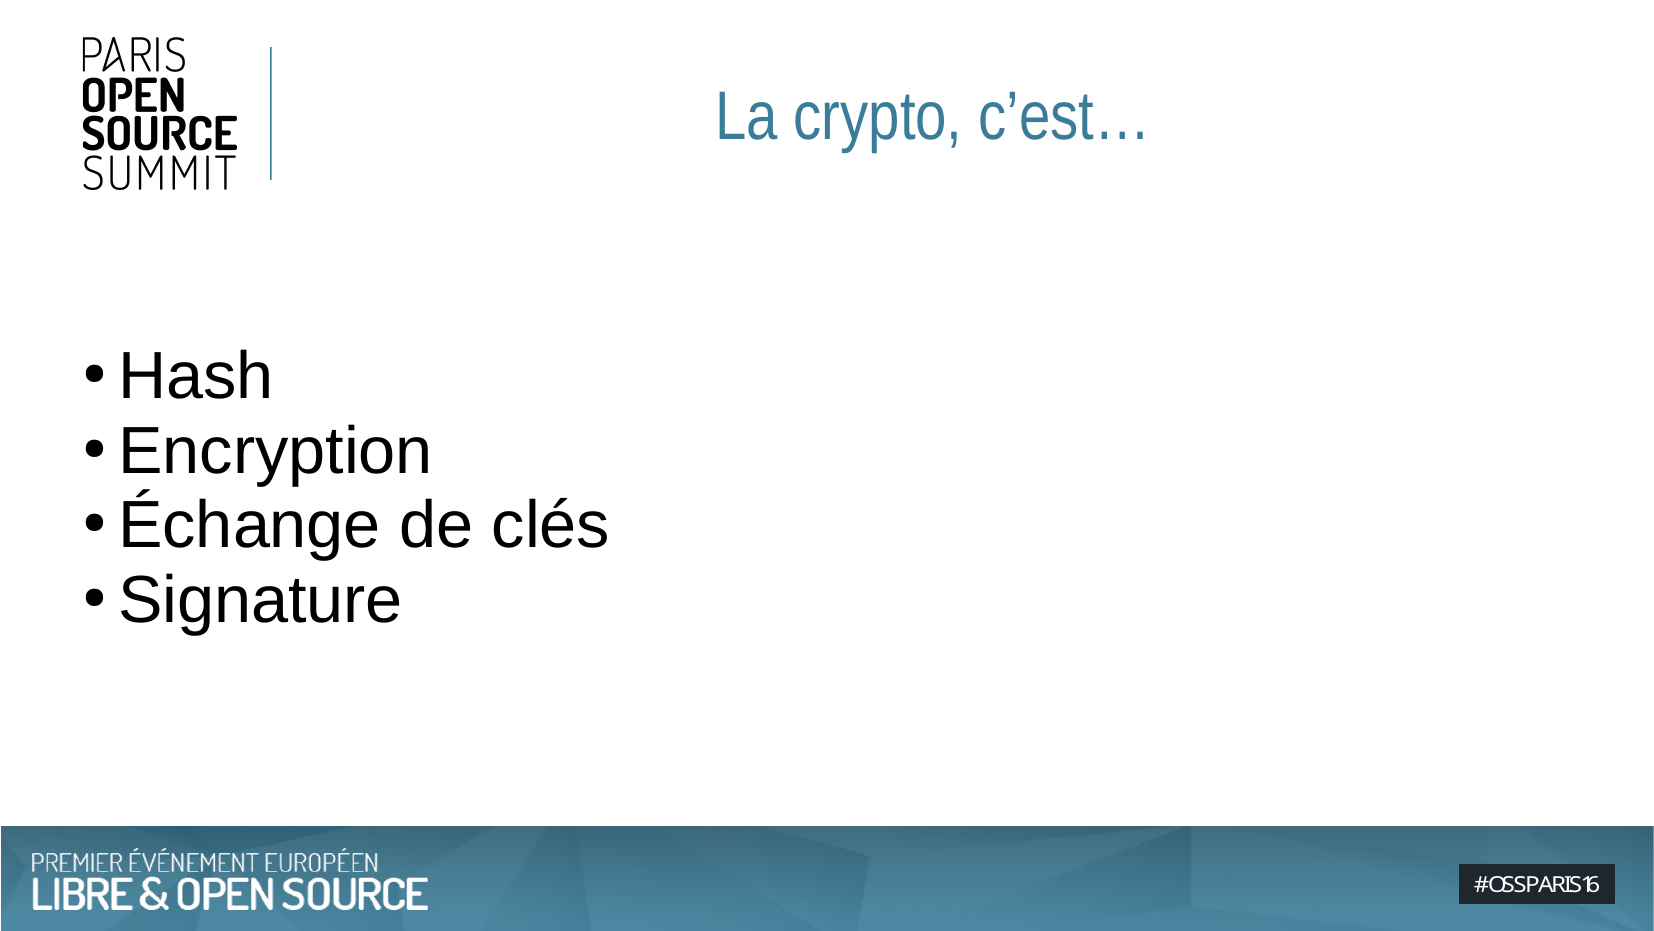

# La crypto, c’est…
Hash
Encryption
Échange de clés
Signature